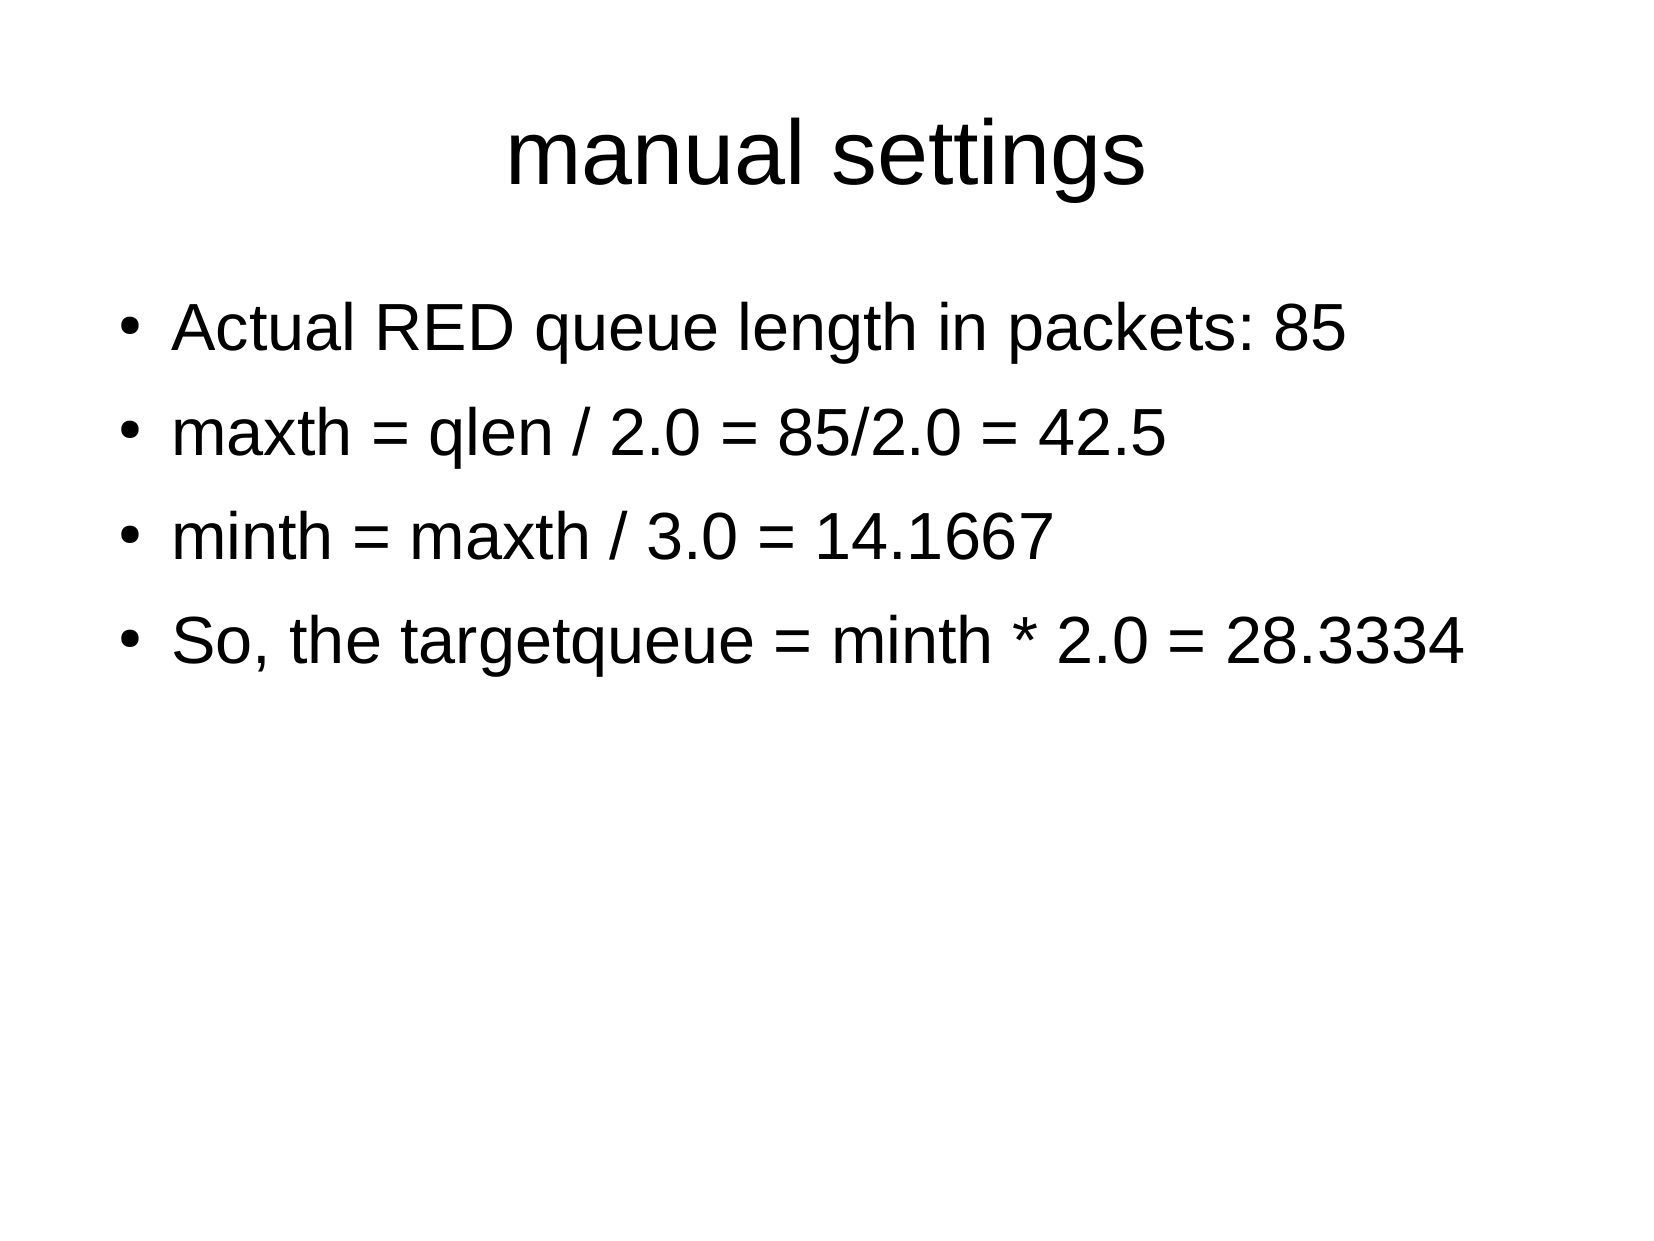

# manual settings
Actual RED queue length in packets: 85
maxth = qlen / 2.0 = 85/2.0 = 42.5
minth = maxth / 3.0 = 14.1667
So, the targetqueue = minth * 2.0 = 28.3334